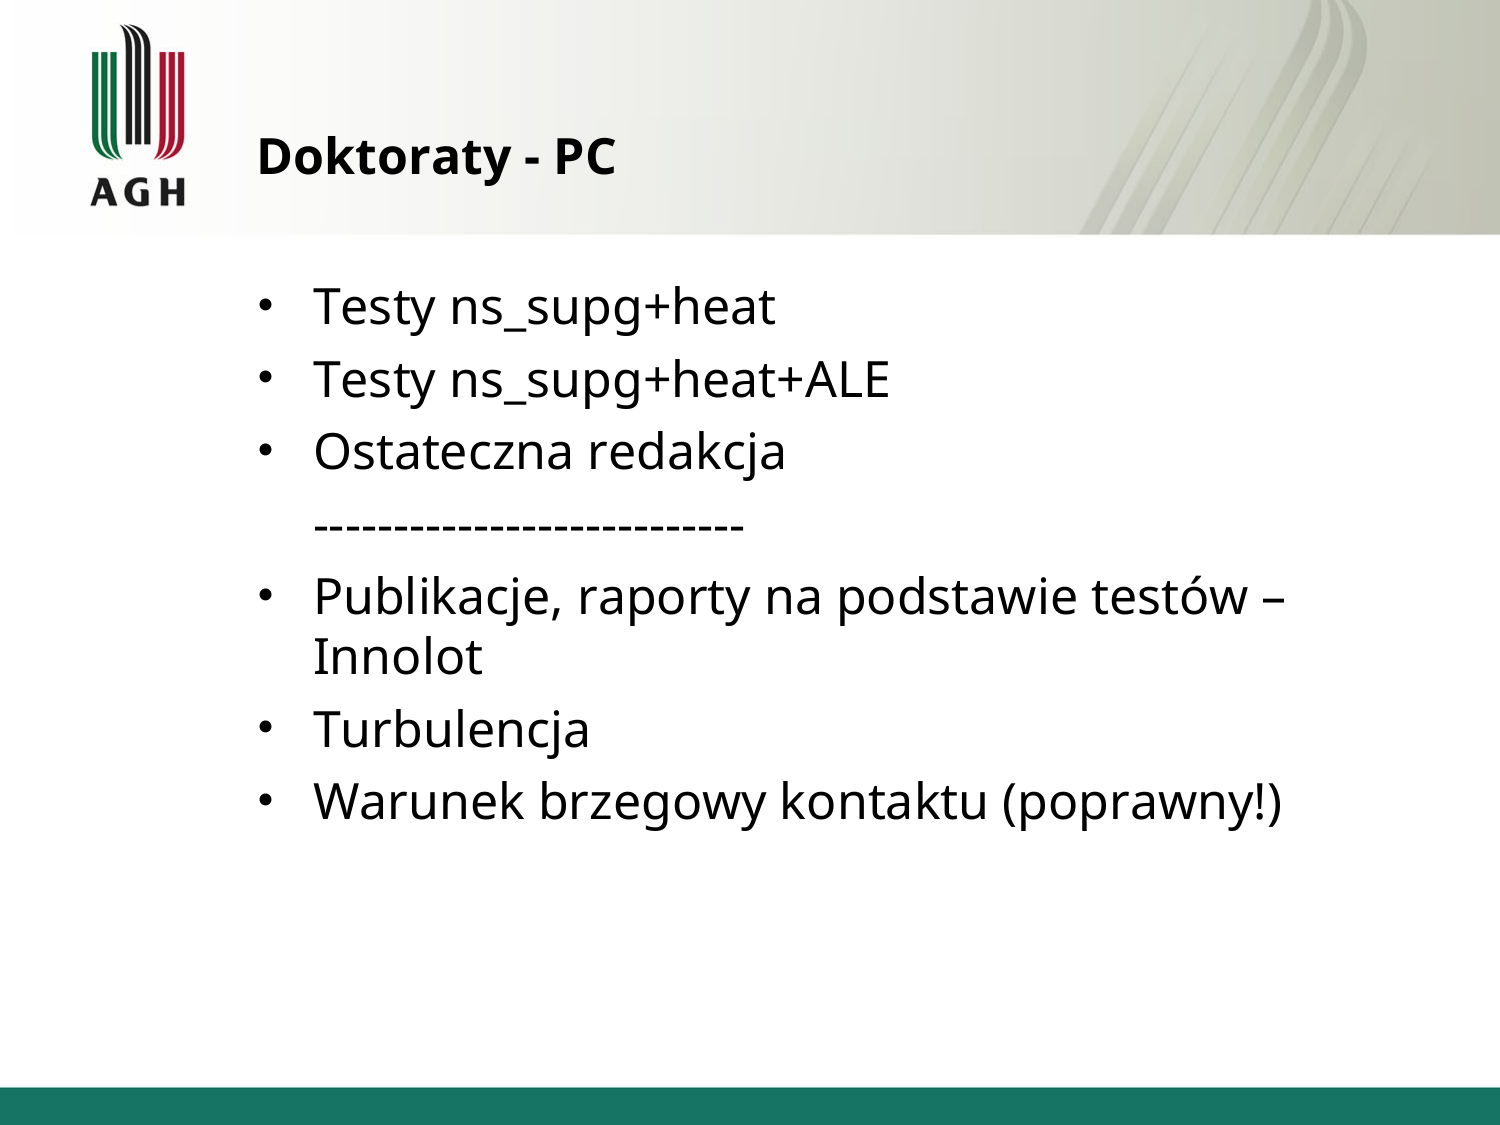

# Doktoraty - PC
Testy ns_supg+heat
Testy ns_supg+heat+ALE
Ostateczna redakcja
---------------------------
Publikacje, raporty na podstawie testów – Innolot
Turbulencja
Warunek brzegowy kontaktu (poprawny!)